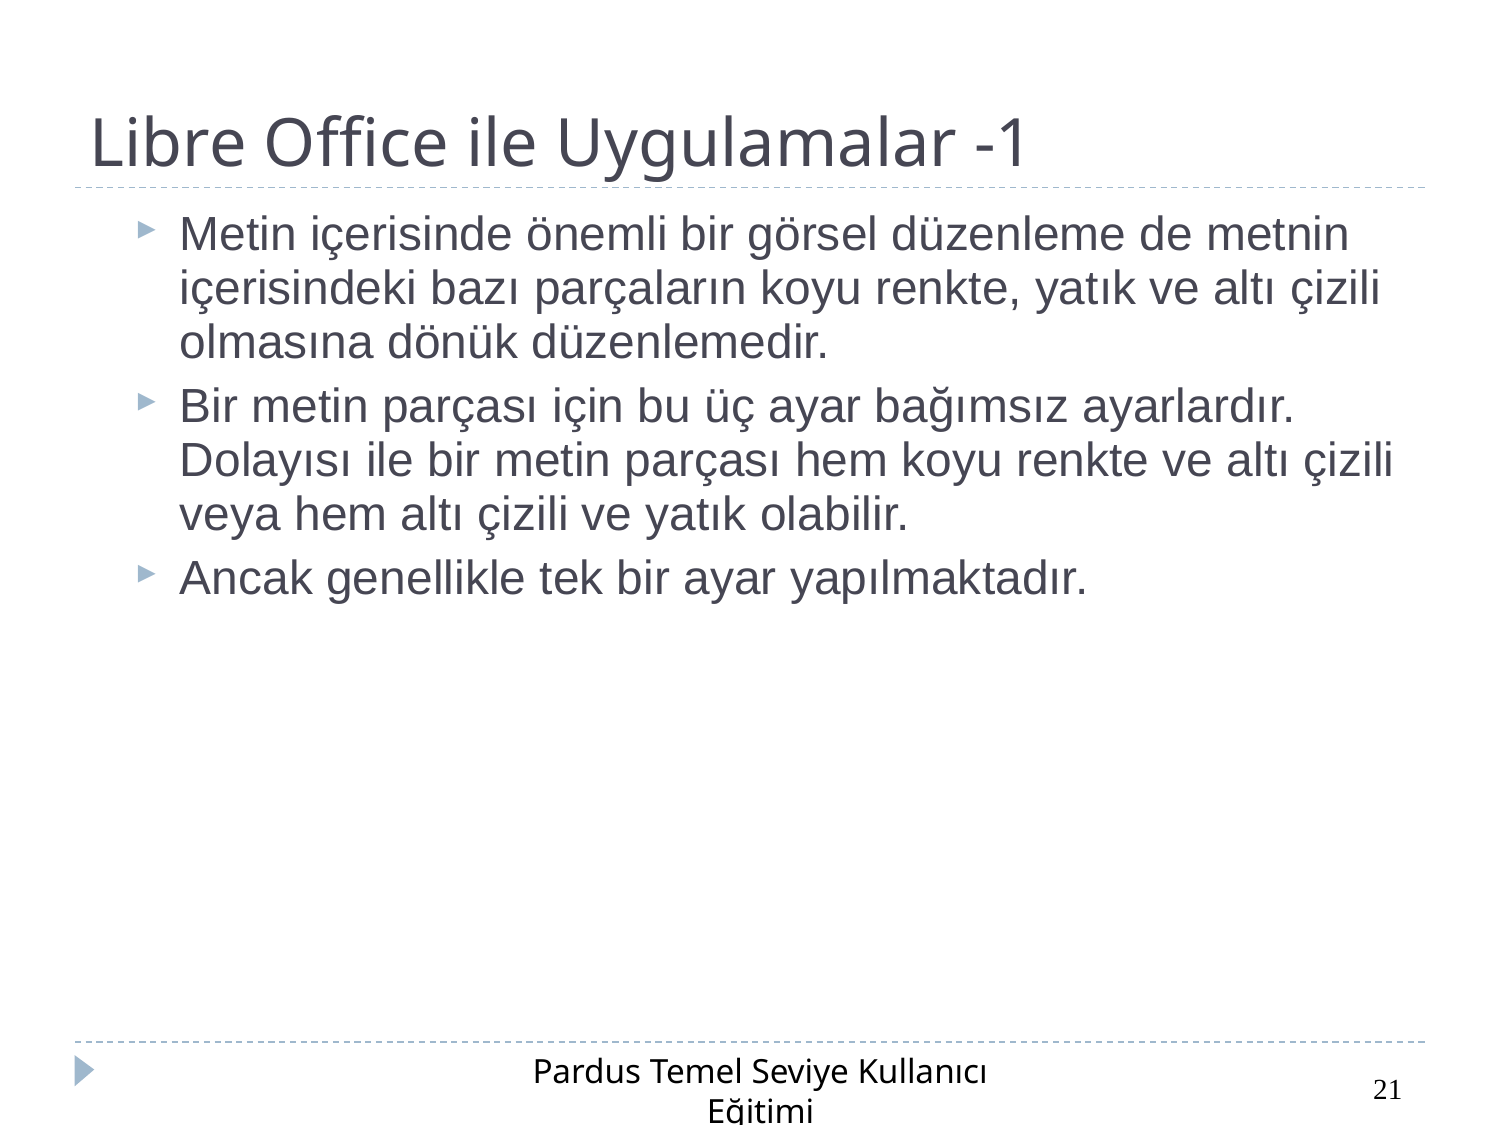

# Libre Office ile Uygulamalar -1
Metin içerisinde önemli bir görsel düzenleme de metnin içerisindeki bazı parçaların koyu renkte, yatık ve altı çizili olmasına dönük düzenlemedir.
Bir metin parçası için bu üç ayar bağımsız ayarlardır. Dolayısı ile bir metin parçası hem koyu renkte ve altı çizili veya hem altı çizili ve yatık olabilir.
Ancak genellikle tek bir ayar yapılmaktadır.